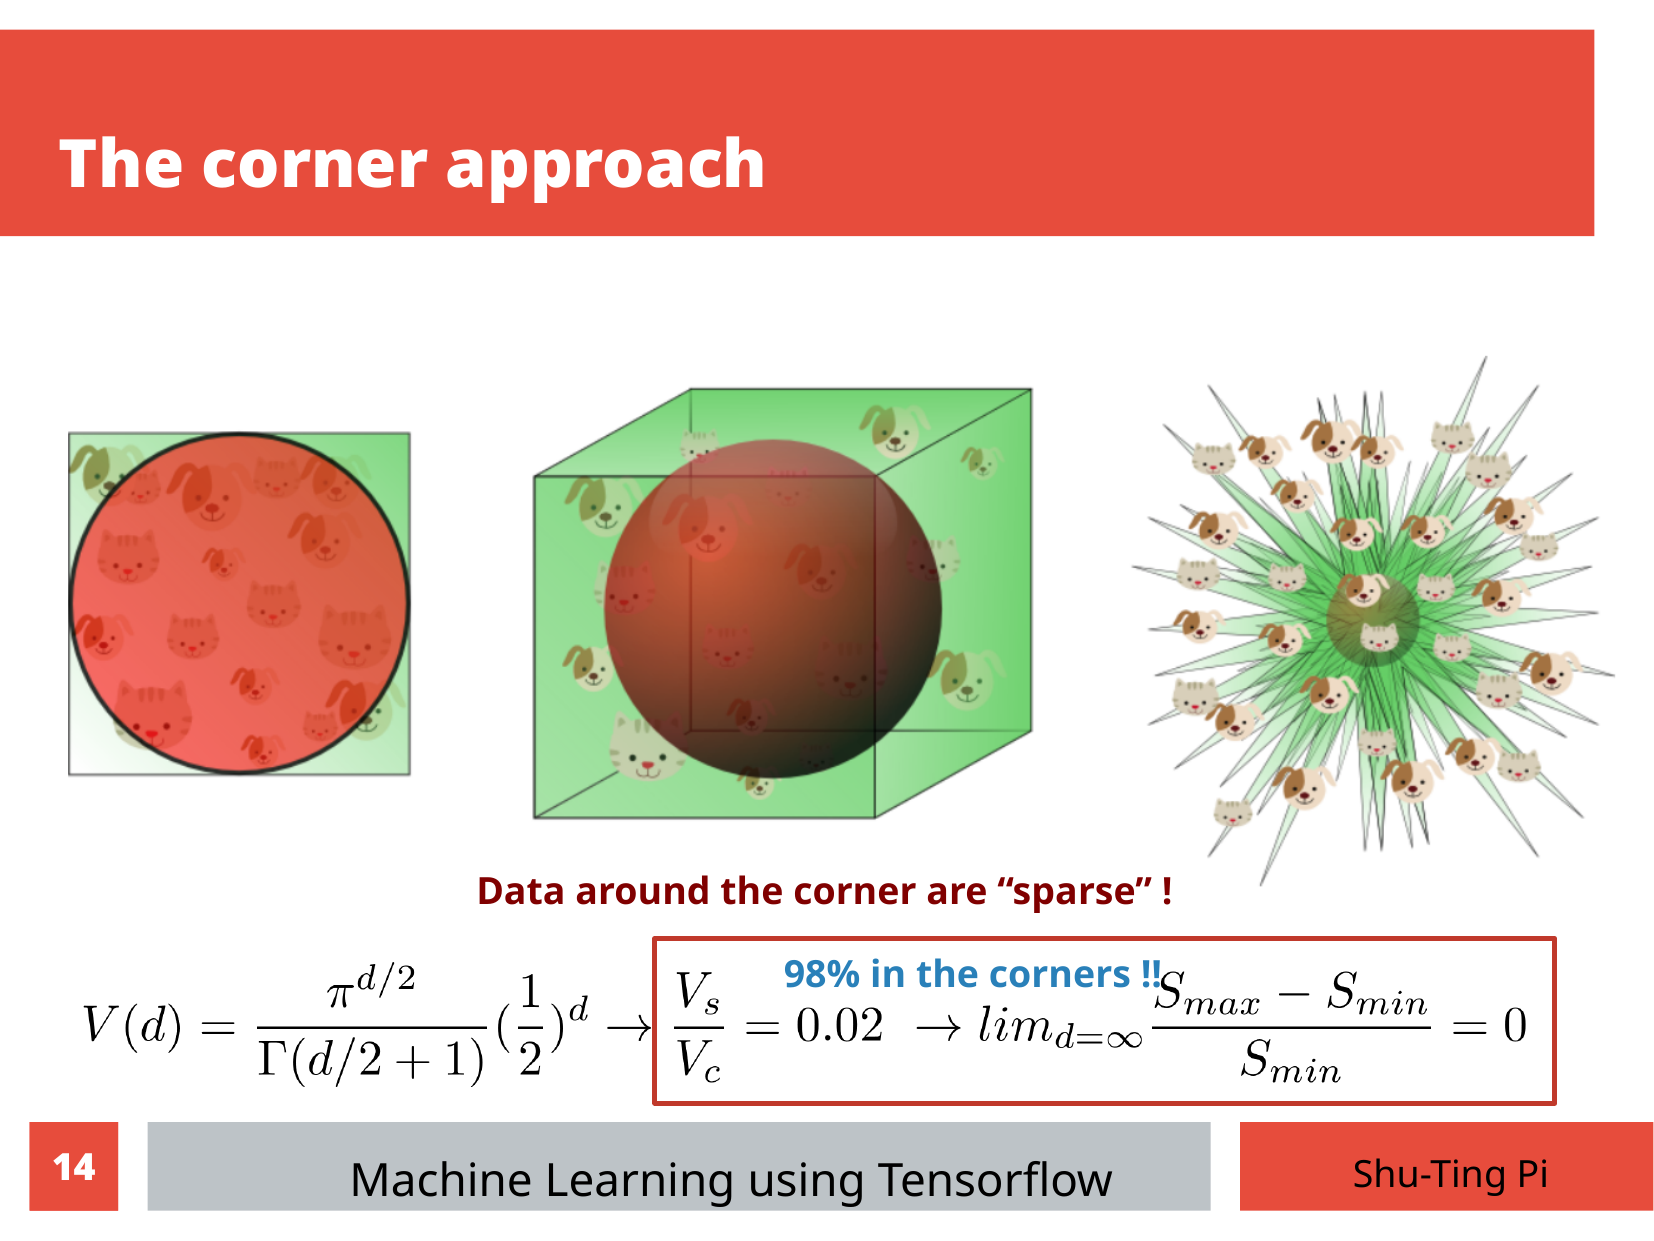

# The corner approach
Data around the corner are “sparse” !
98% in the corners !!
14
Machine Learning using Tensorflow
Shu-Ting Pi